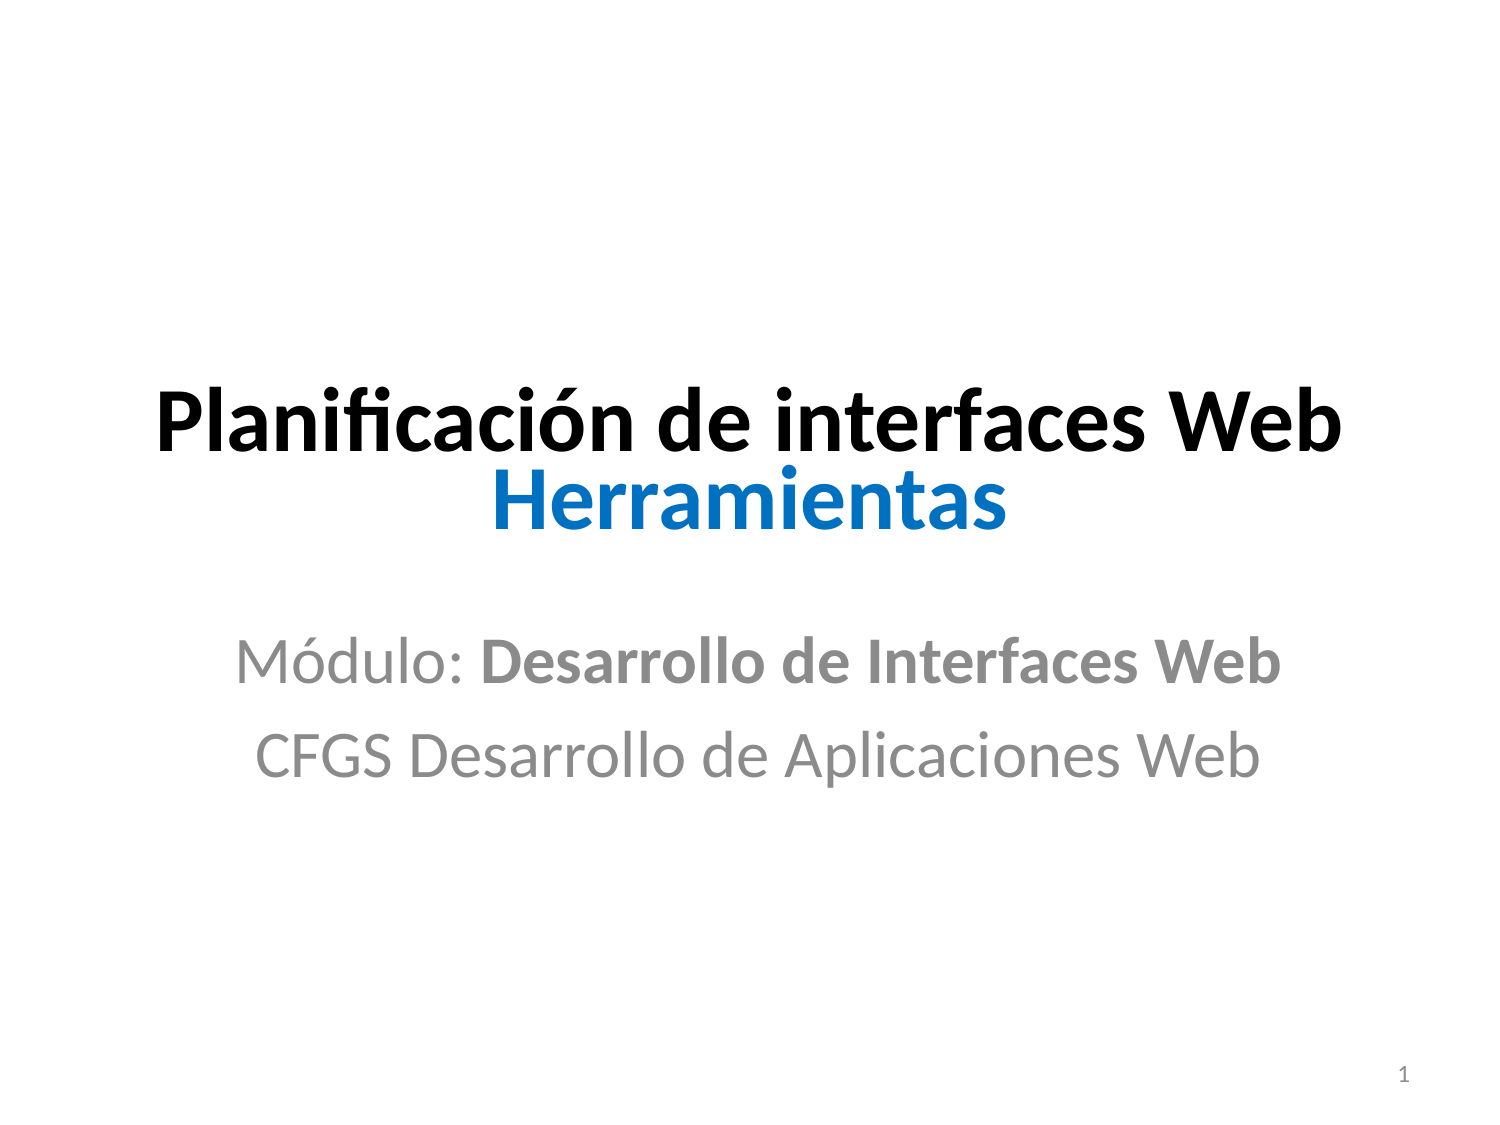

# Planificación de interfaces Web
Herramientas
Módulo: Desarrollo de Interfaces Web
CFGS Desarrollo de Aplicaciones Web